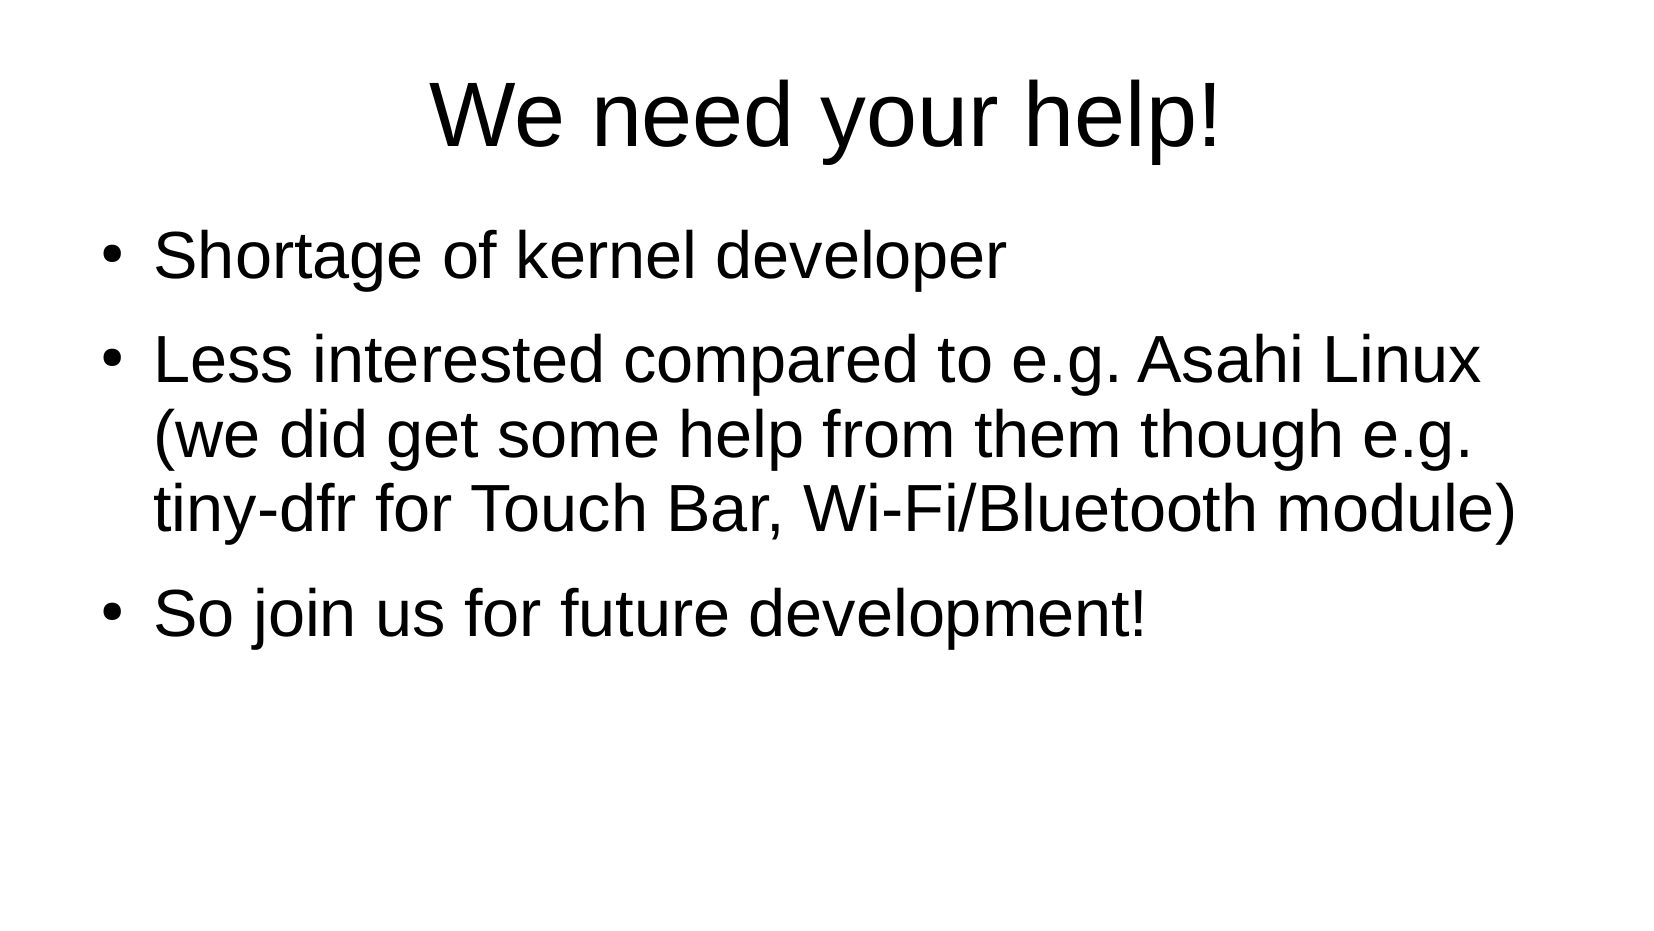

# We need your help!
Shortage of kernel developer
Less interested compared to e.g. Asahi Linux (we did get some help from them though e.g. tiny-dfr for Touch Bar, Wi-Fi/Bluetooth module)
So join us for future development!